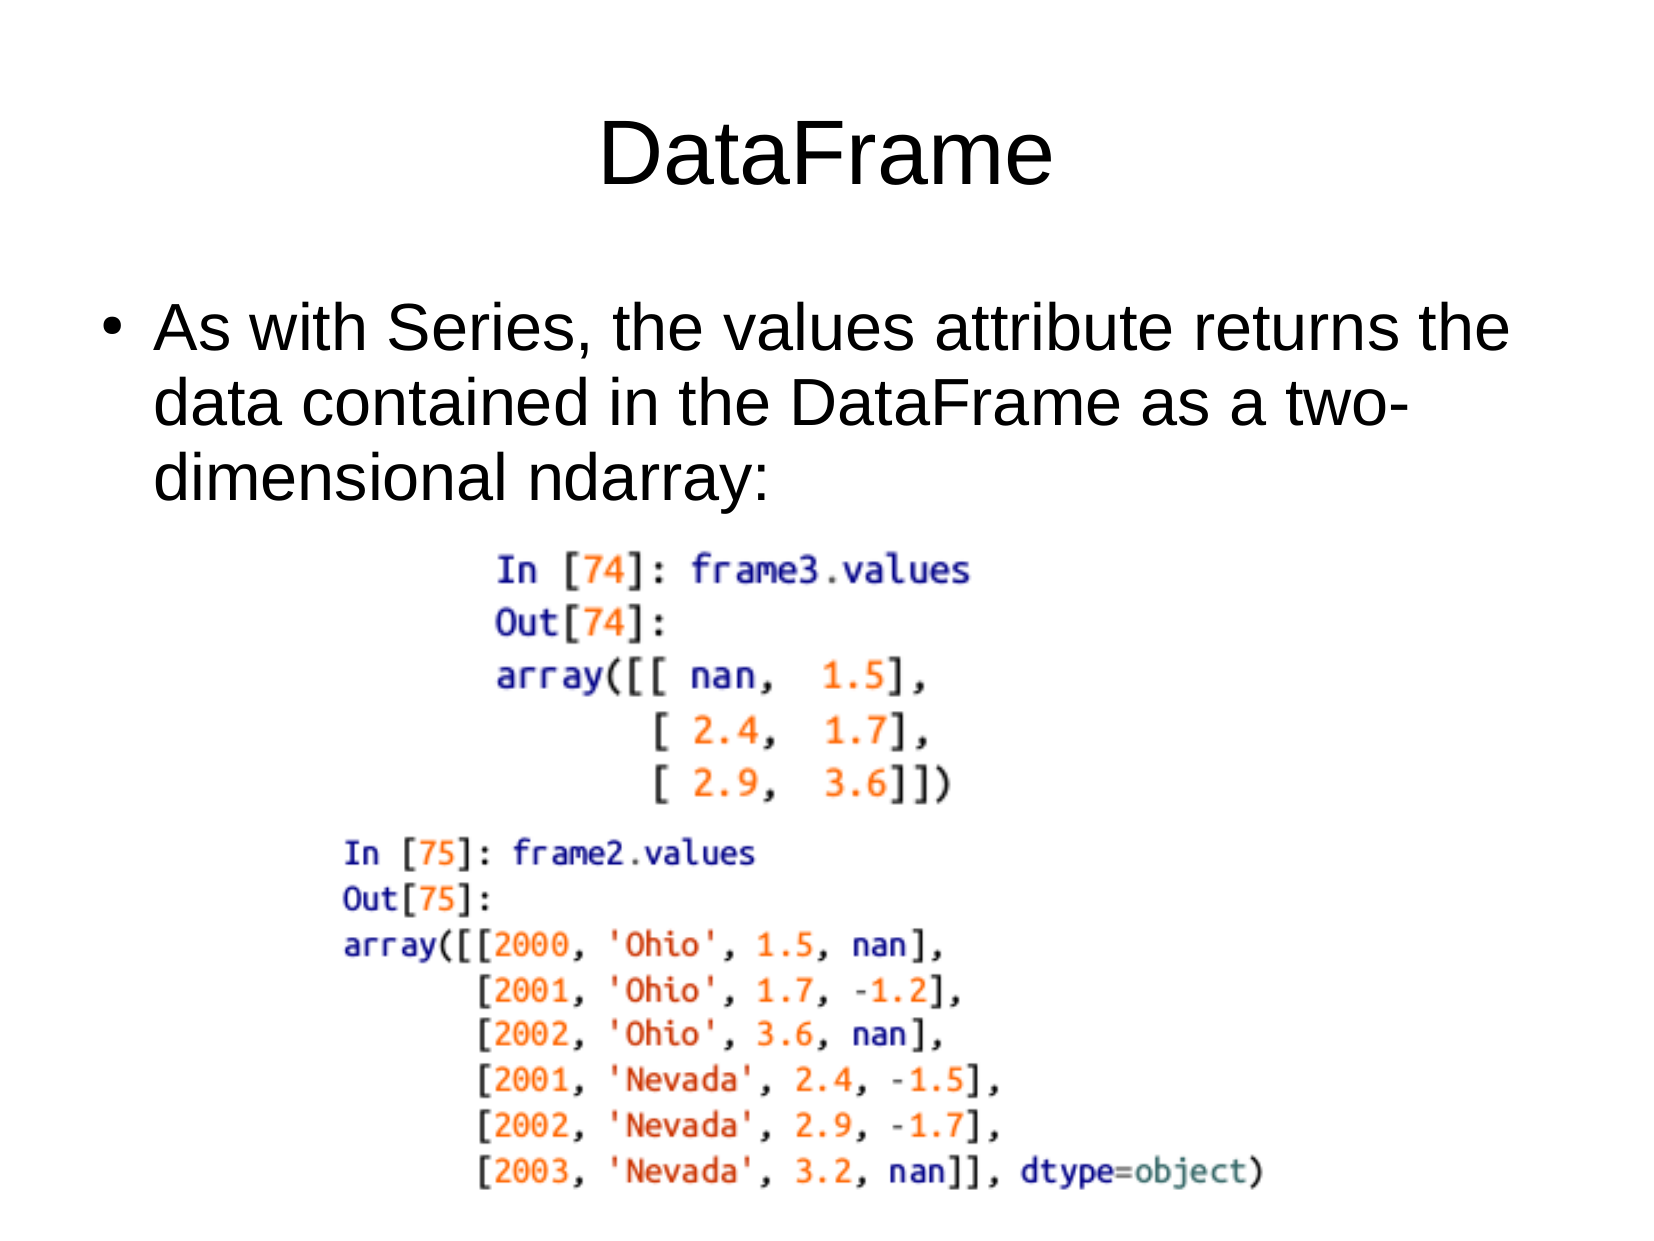

# DataFrame
As with Series, the values attribute returns the data contained in the DataFrame as a two-dimensional ndarray: